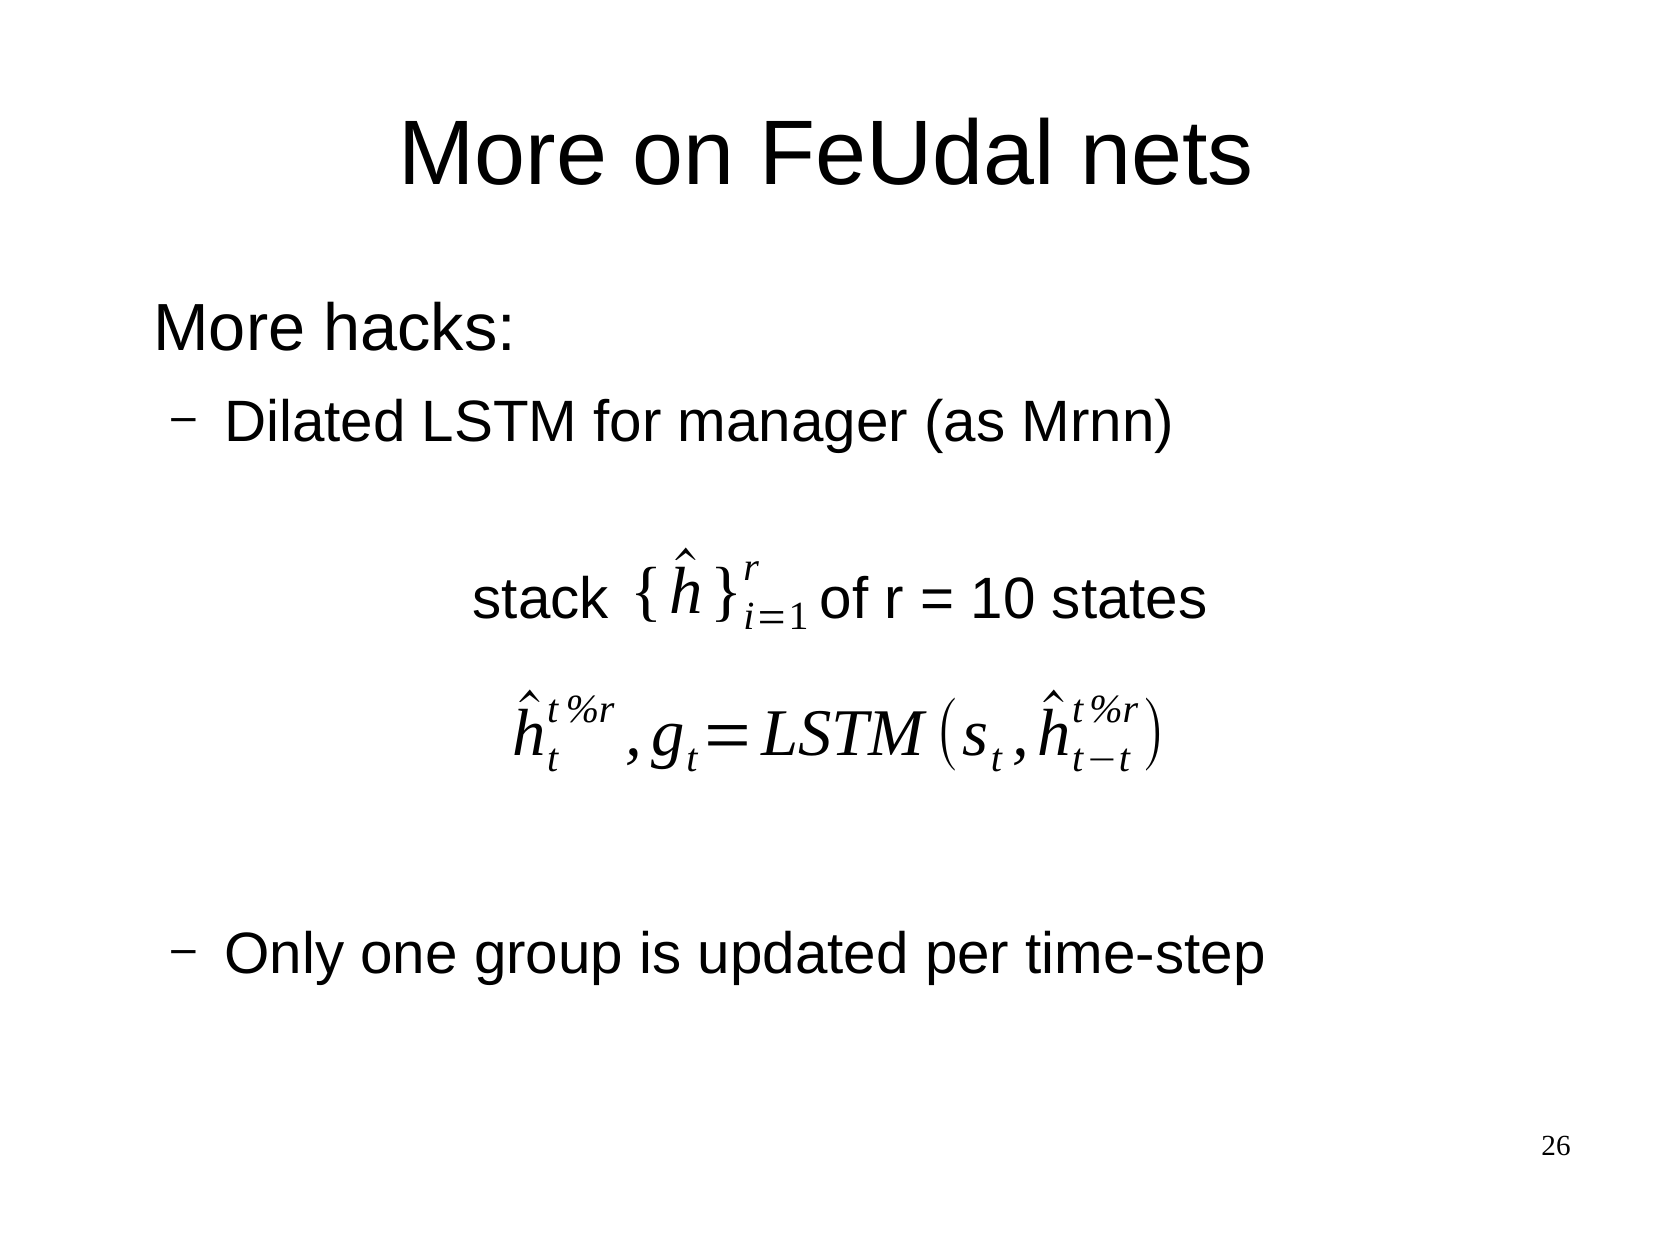

# More on FeUdal nets
More hacks:
Dilated LSTM for manager (as Mrnn)
stack of r = 10 states
Only one group is updated per time-step
26